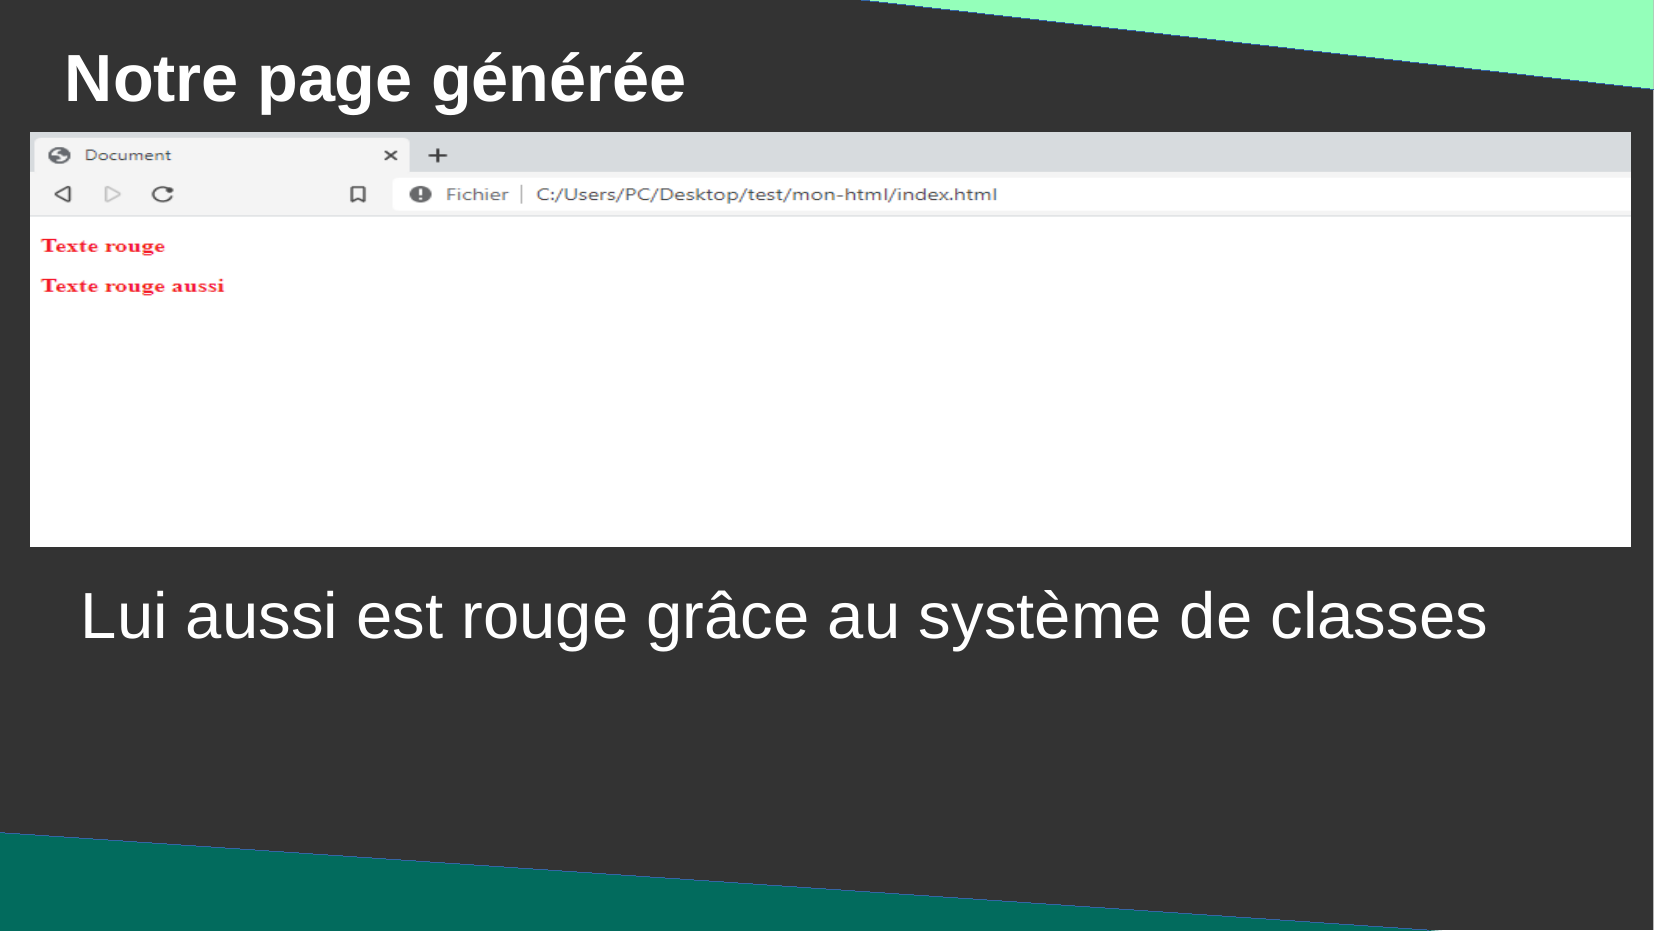

# Notre page générée
Lui aussi est rouge grâce au système de classes